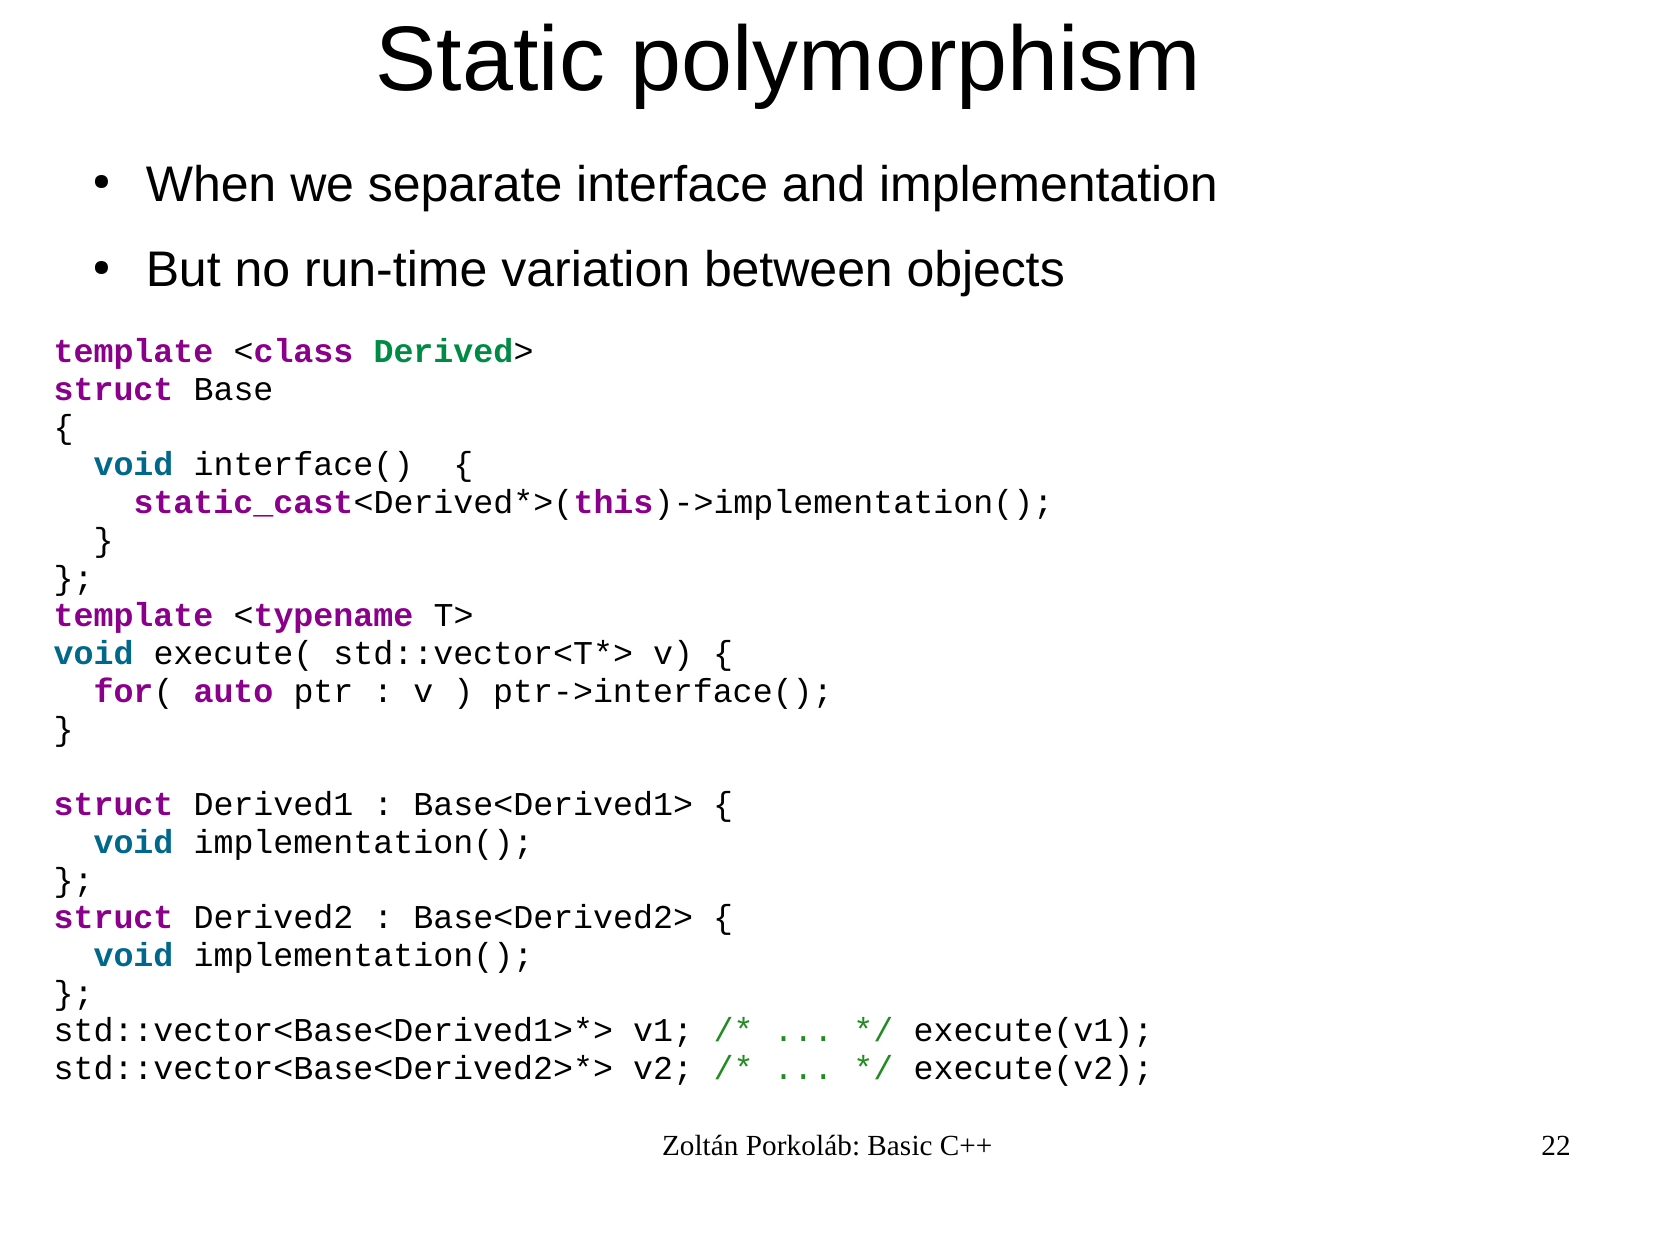

# Static polymorphism
When we separate interface and implementation
But no run-time variation between objects
template <class Derived>
struct Base
{
 void interface() {
 static_cast<Derived*>(this)->implementation();
 }
};
template <typename T>
void execute( std::vector<T*> v) {
 for( auto ptr : v ) ptr->interface();
}
struct Derived1 : Base<Derived1> {
 void implementation();
};
struct Derived2 : Base<Derived2> {
 void implementation();
};
std::vector<Base<Derived1>*> v1; /* ... */ execute(v1);
std::vector<Base<Derived2>*> v2; /* ... */ execute(v2);
Zoltán Porkoláb: Basic C++
22